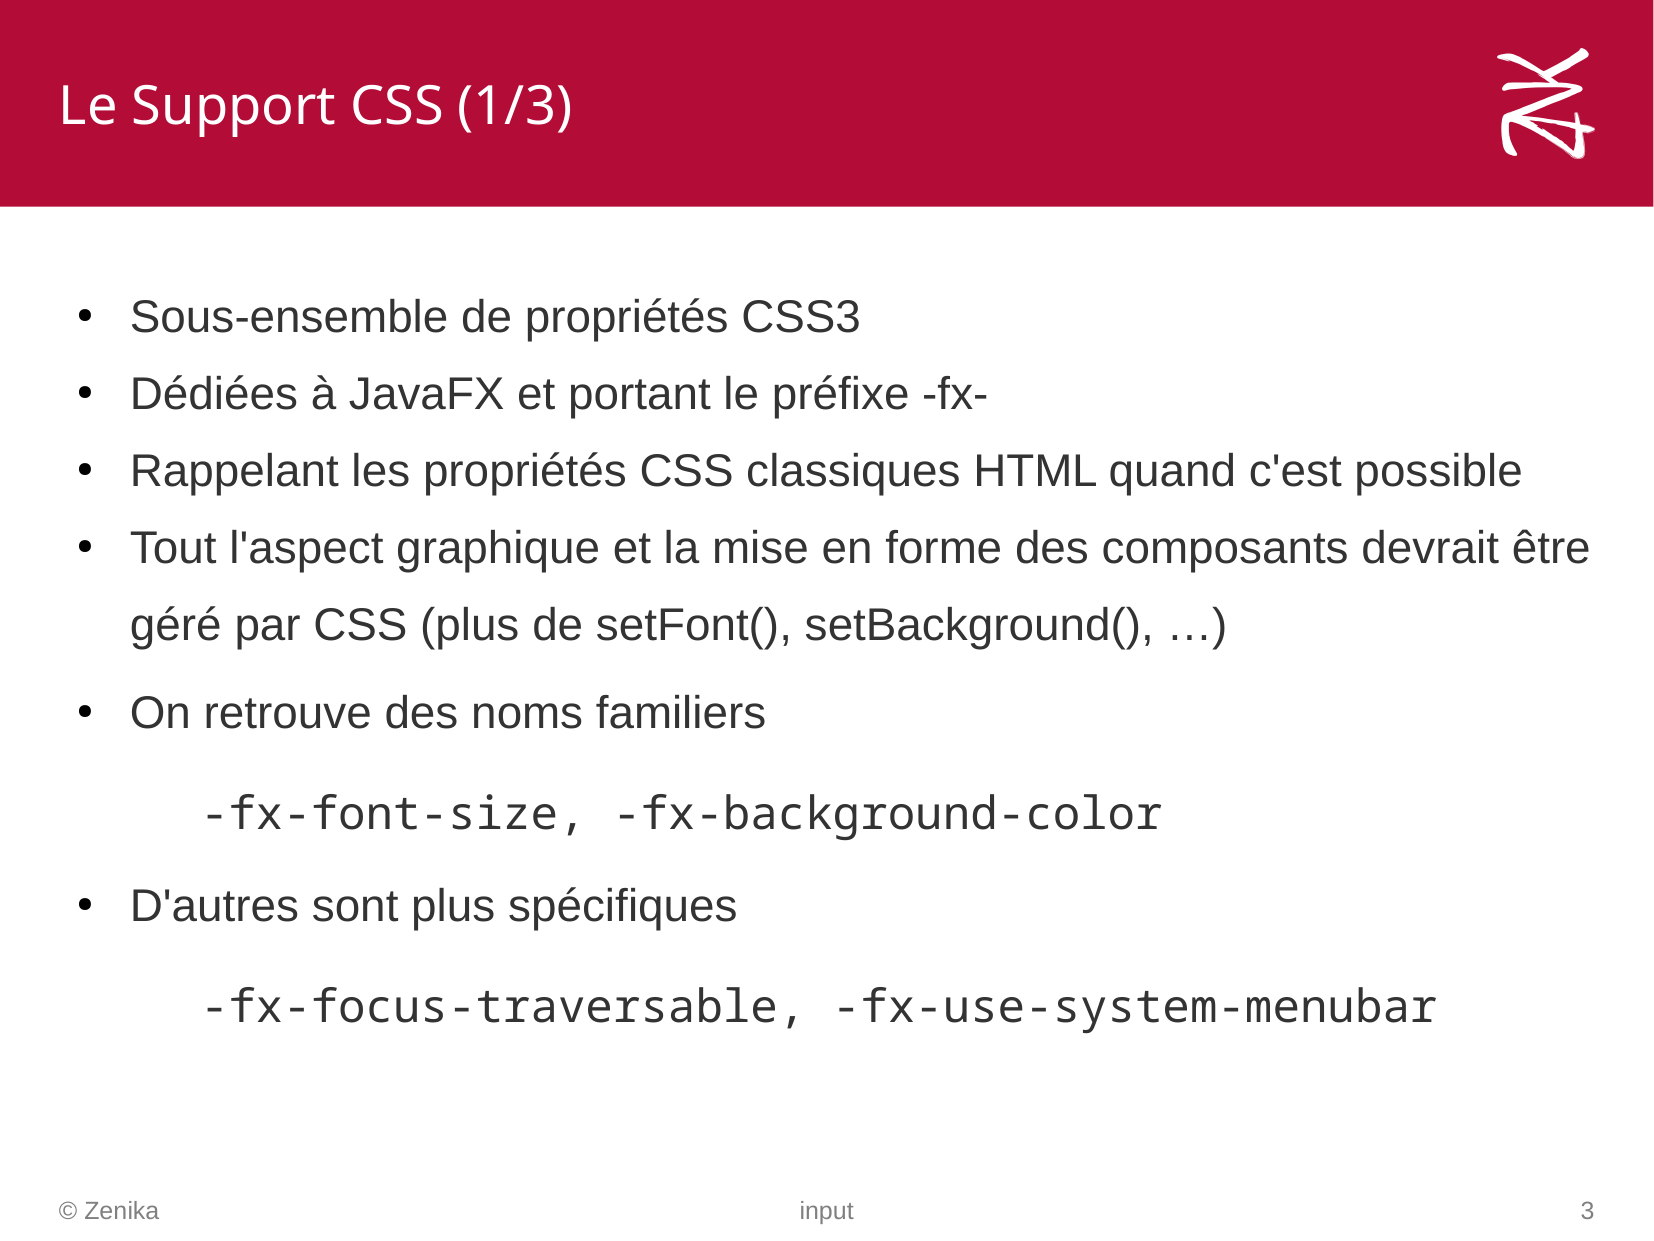

# Le Support CSS (1/3)
Sous-ensemble de propriétés CSS3
Dédiées à JavaFX et portant le préfixe -fx-
Rappelant les propriétés CSS classiques HTML quand c'est possible
Tout l'aspect graphique et la mise en forme des composants devrait être géré par CSS (plus de setFont(), setBackground(), …)
On retrouve des noms familiers
-fx-font-size, -fx-background-color
D'autres sont plus spécifiques
-fx-focus-traversable, -fx-use-system-menubar